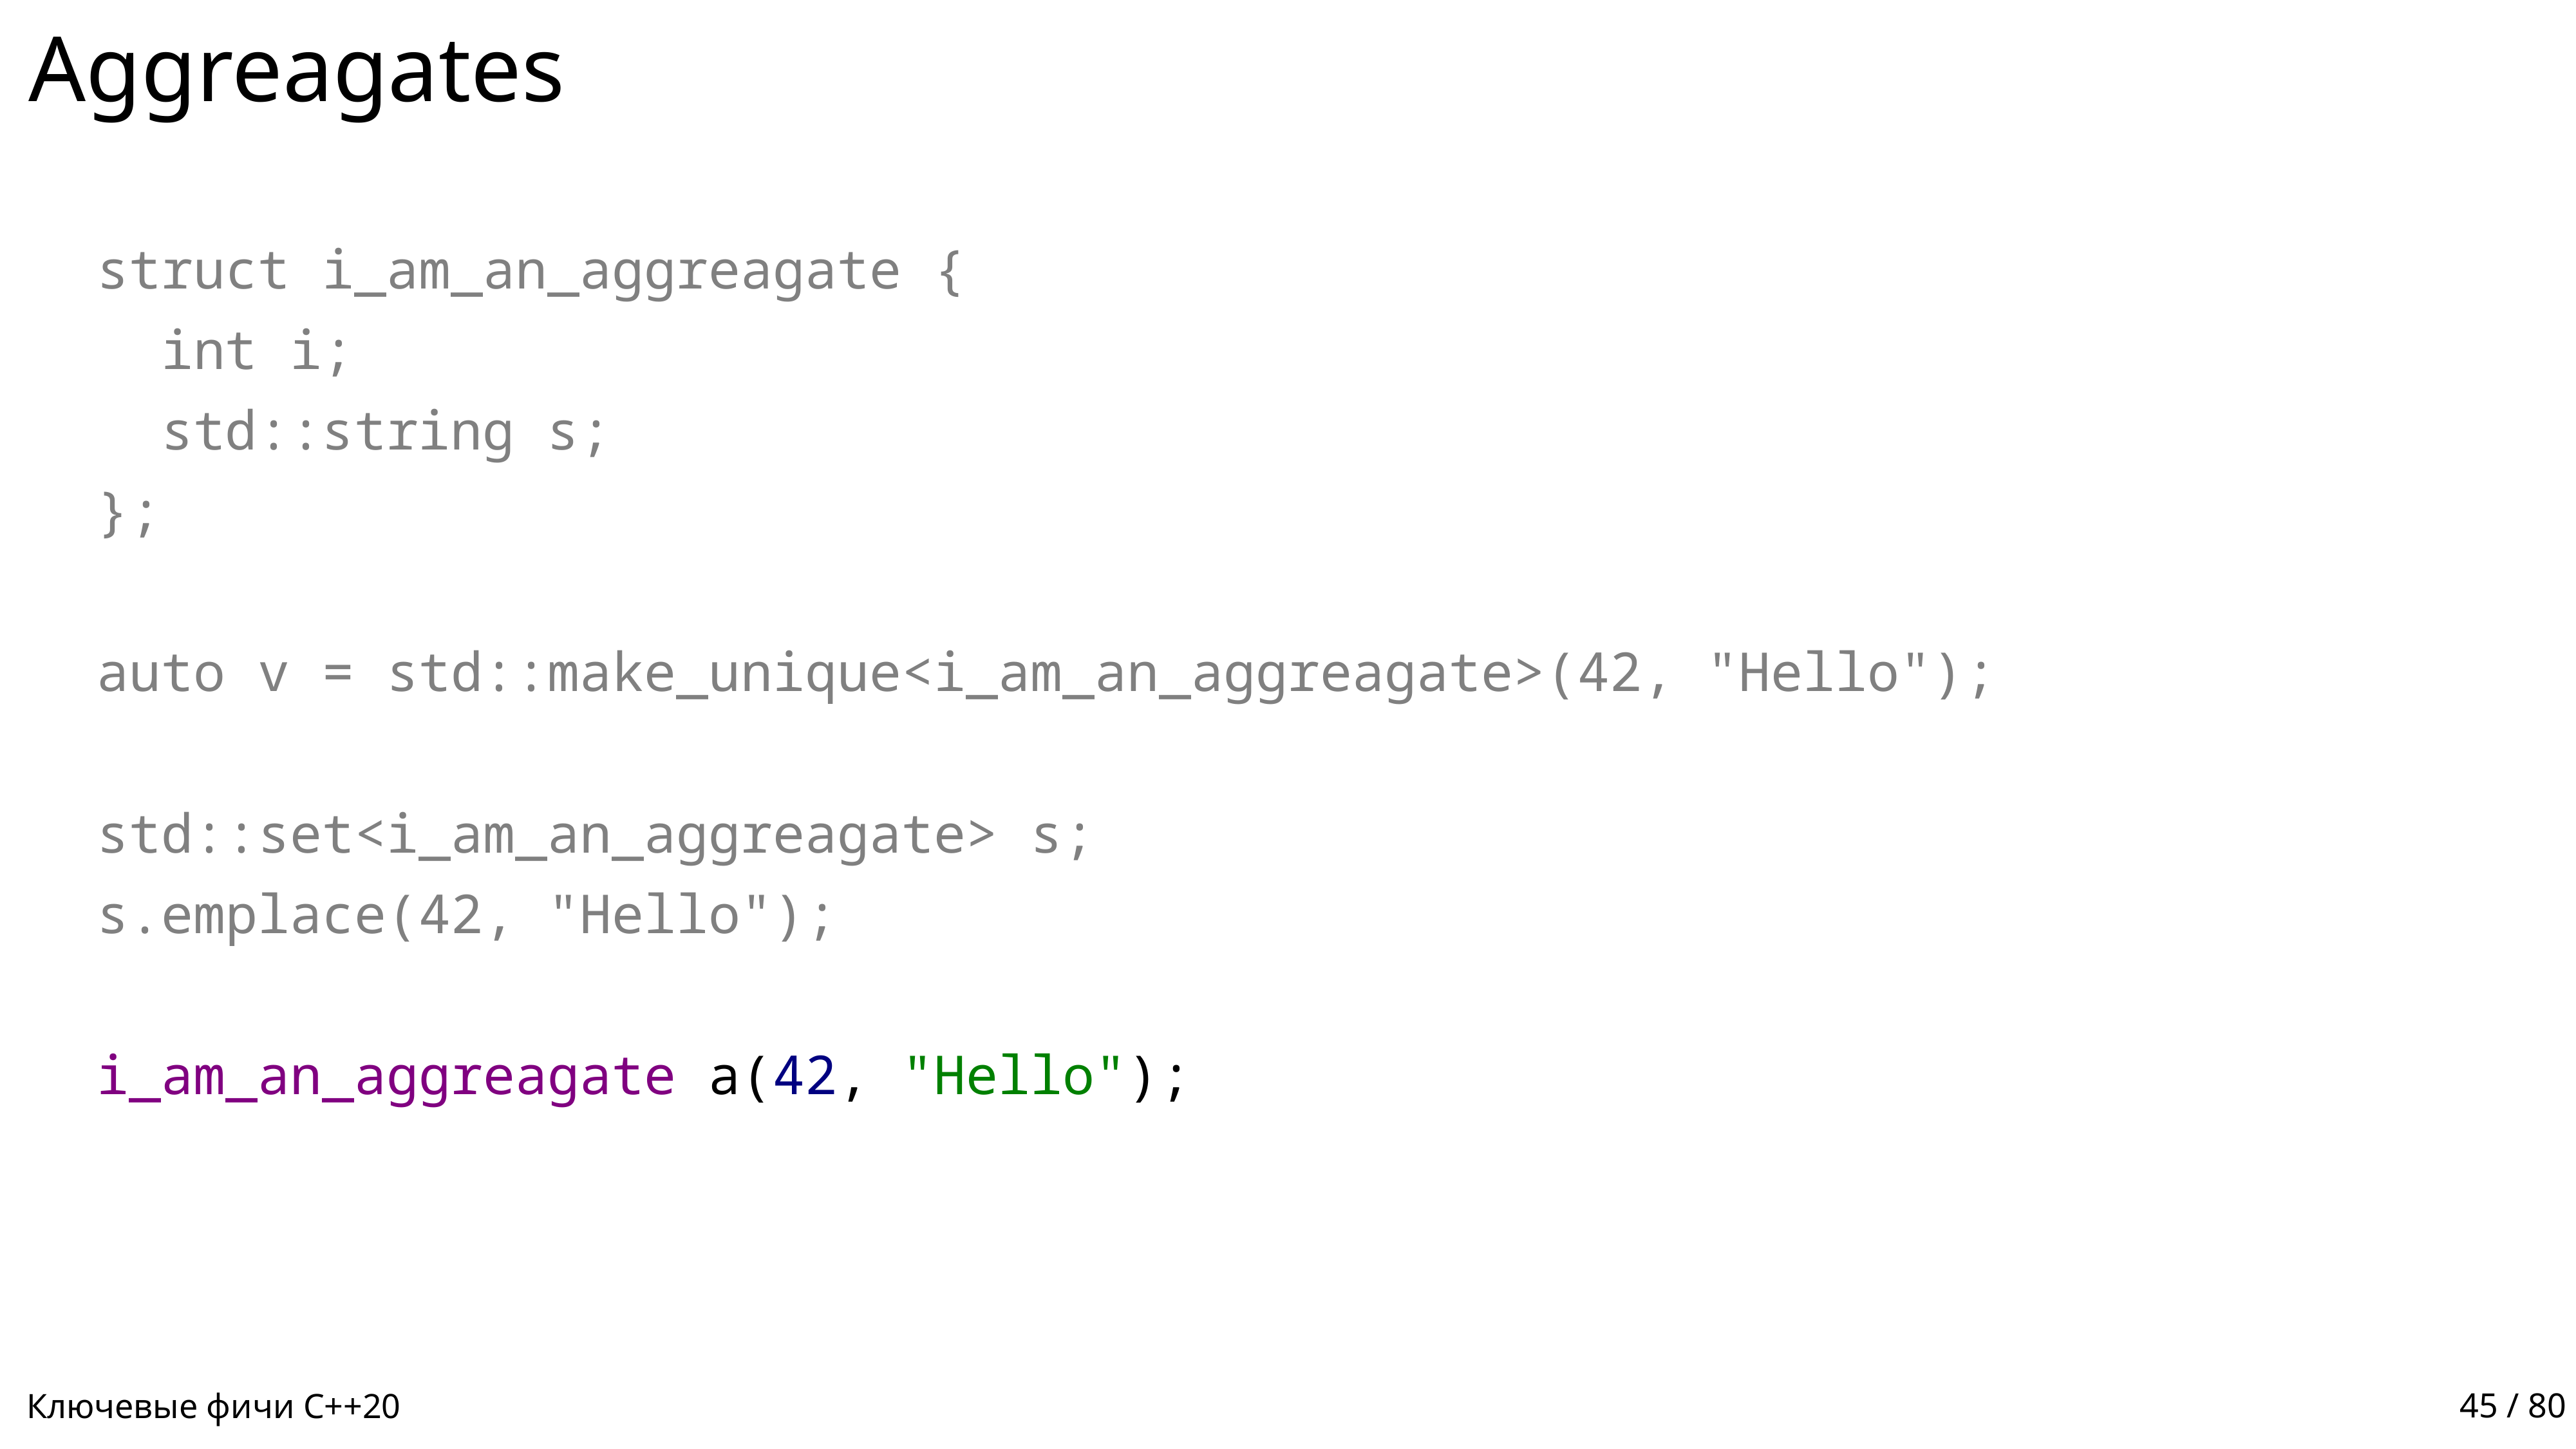

# Aggreagates
struct i_am_an_aggreagate {
 int i;
 std::string s;
};
auto v = std::make_unique<i_am_an_aggreagate>(42, "Hello");
std::set<i_am_an_aggreagate> s;
s.emplace(42, "Hello");
i_am_an_aggreagate a(42, "Hello");
Ключевые фичи С++20